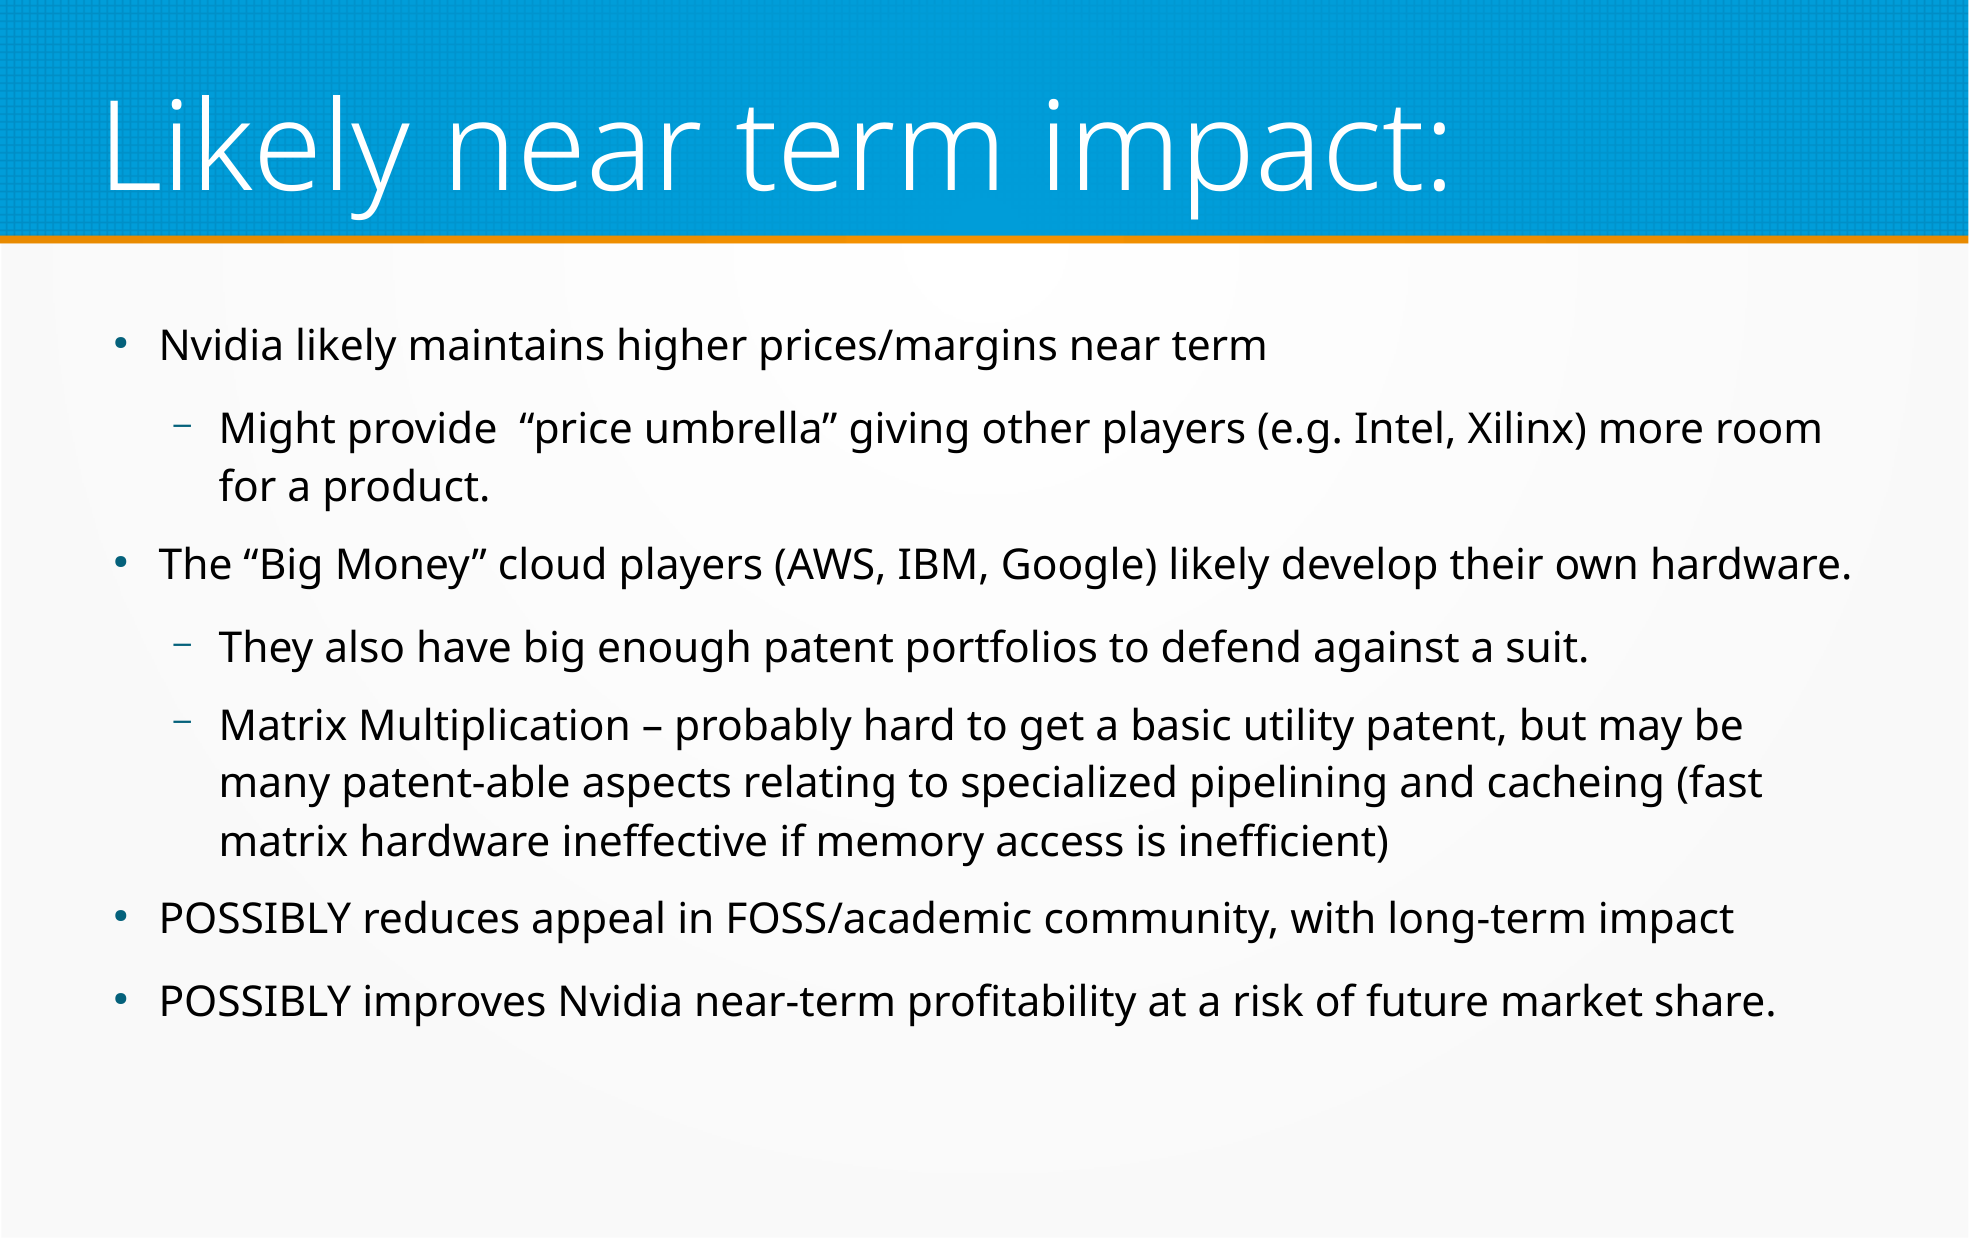

# Likely near term impact:
Nvidia likely maintains higher prices/margins near term
Might provide “price umbrella” giving other players (e.g. Intel, Xilinx) more room for a product.
The “Big Money” cloud players (AWS, IBM, Google) likely develop their own hardware.
They also have big enough patent portfolios to defend against a suit.
Matrix Multiplication – probably hard to get a basic utility patent, but may be many patent-able aspects relating to specialized pipelining and cacheing (fast matrix hardware ineffective if memory access is inefficient)
POSSIBLY reduces appeal in FOSS/academic community, with long-term impact
POSSIBLY improves Nvidia near-term profitability at a risk of future market share.